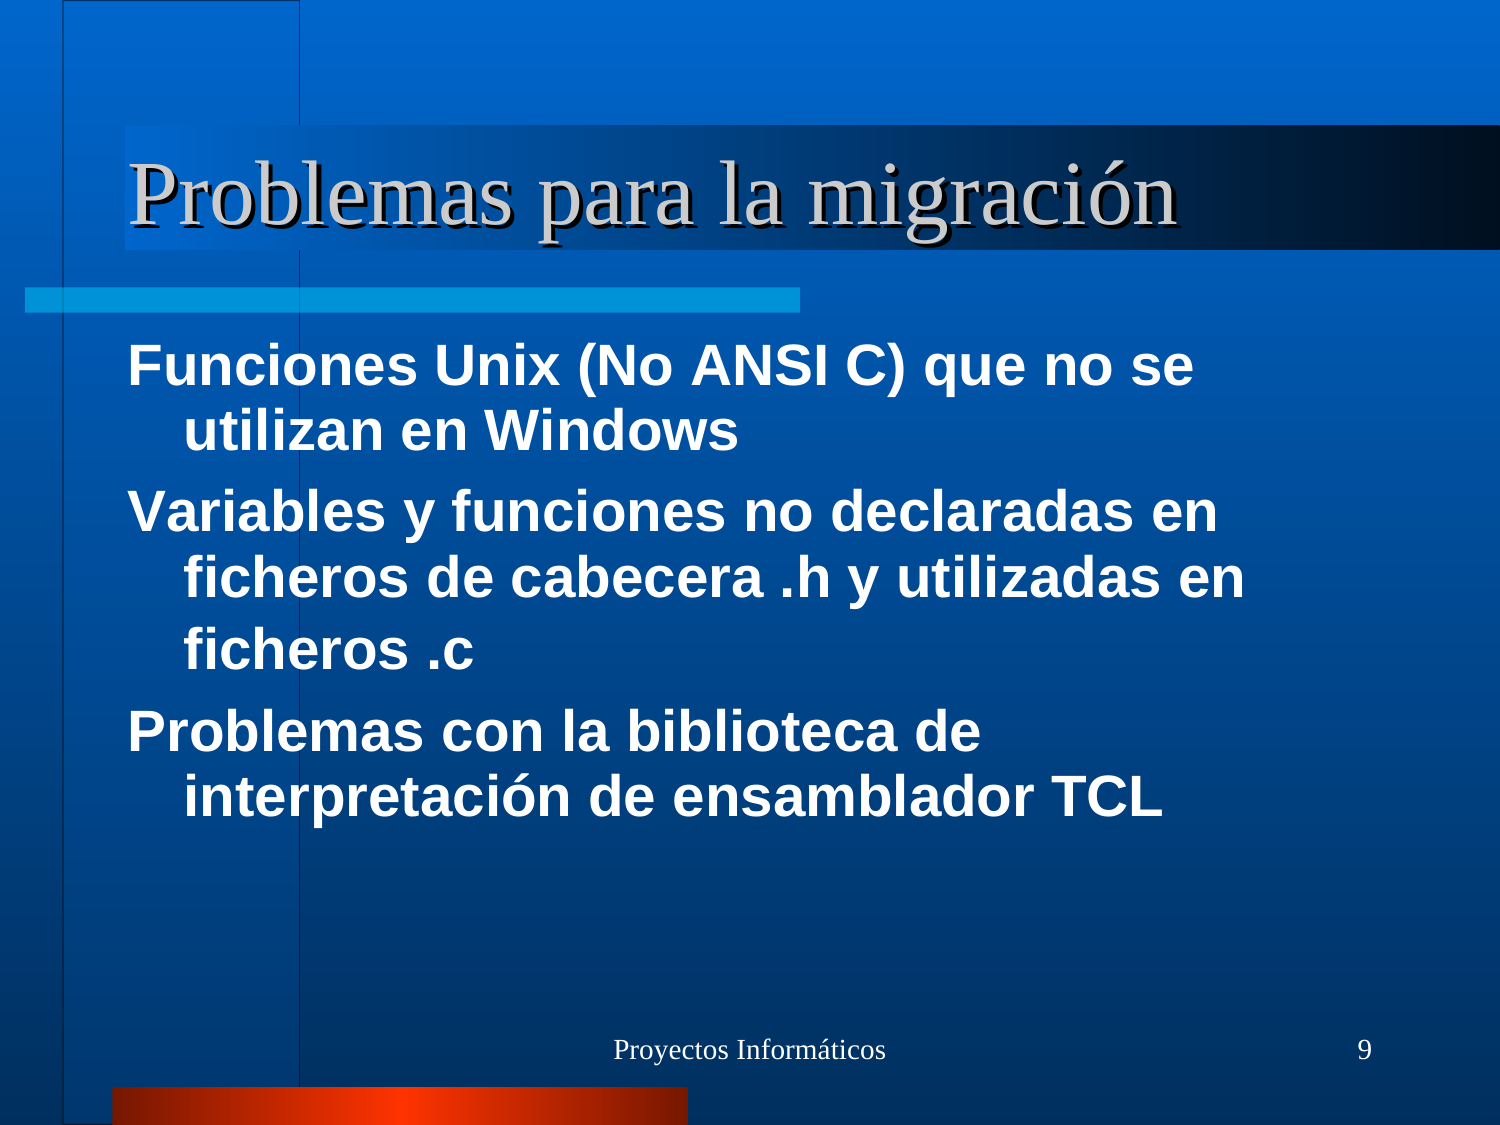

# Problemas para la migración
Funciones Unix (No ANSI C) que no se utilizan en Windows
Variables y funciones no declaradas en ficheros de cabecera .h y utilizadas en ficheros .c
Problemas con la biblioteca de interpretación de ensamblador TCL
Proyectos Informáticos
9